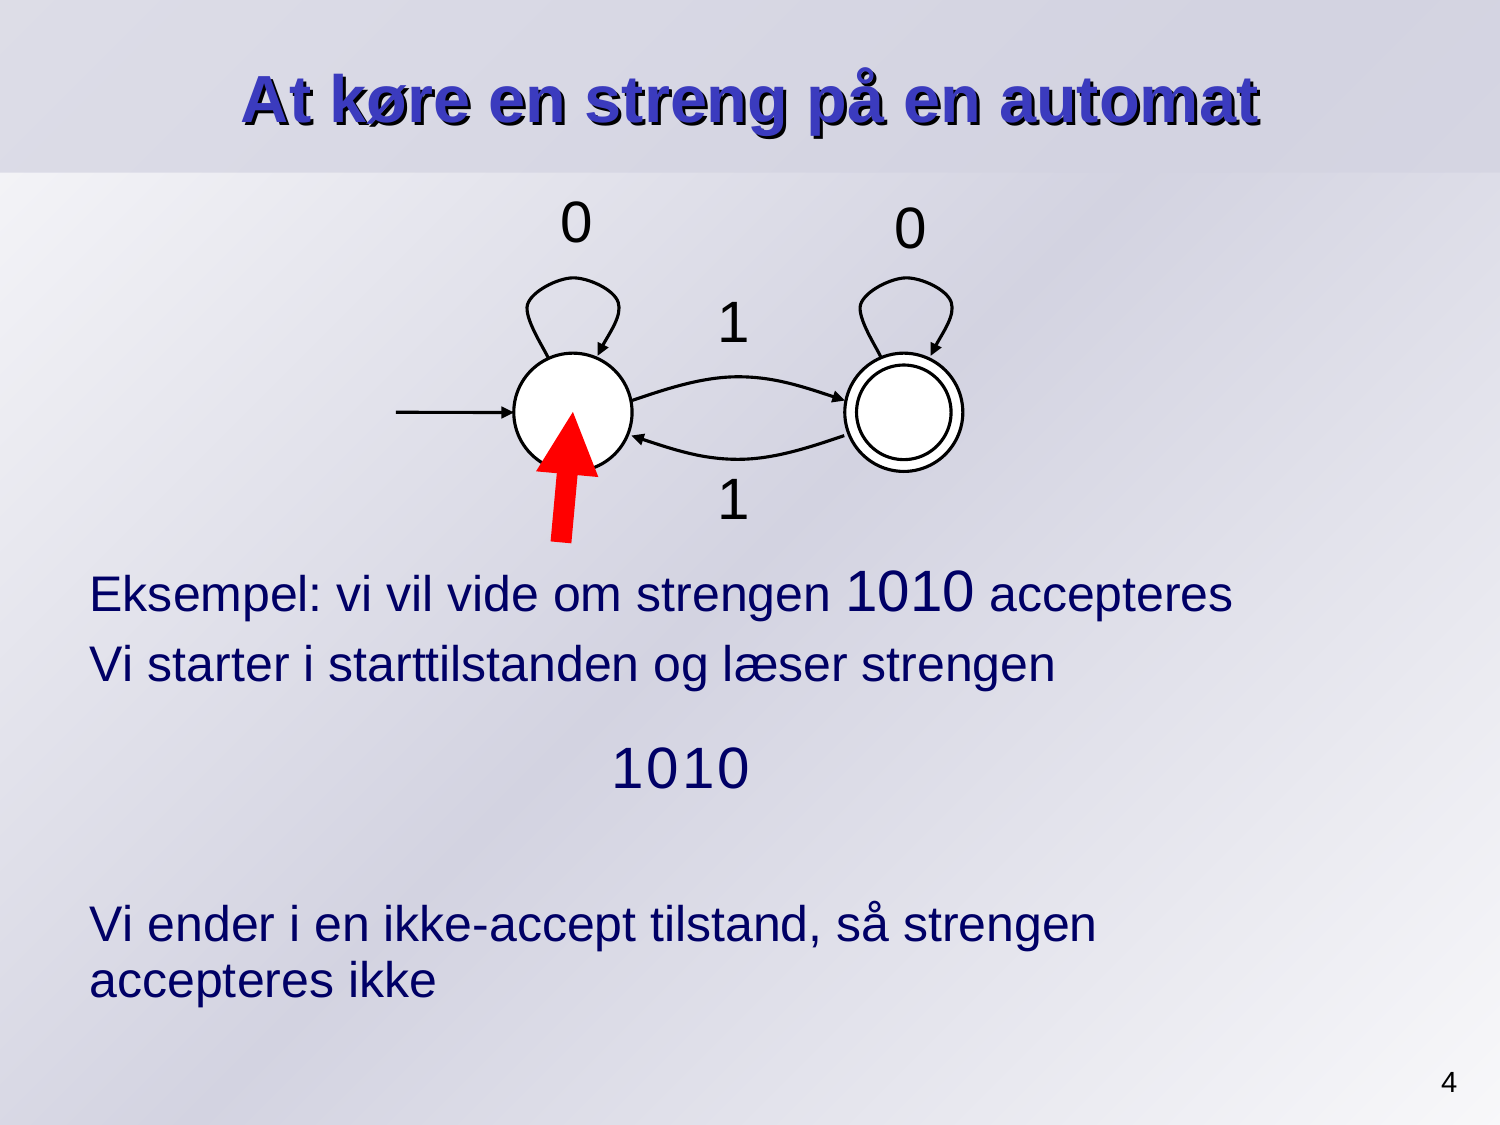

# At køre en streng på en automat
0
0
1
1
Eksempel: vi vil vide om strengen 1010 accepteres
Vi starter i starttilstanden og læser strengen
Vi ender i en ikke-accept tilstand, så strengen
accepteres ikke
1
0
1
0
4